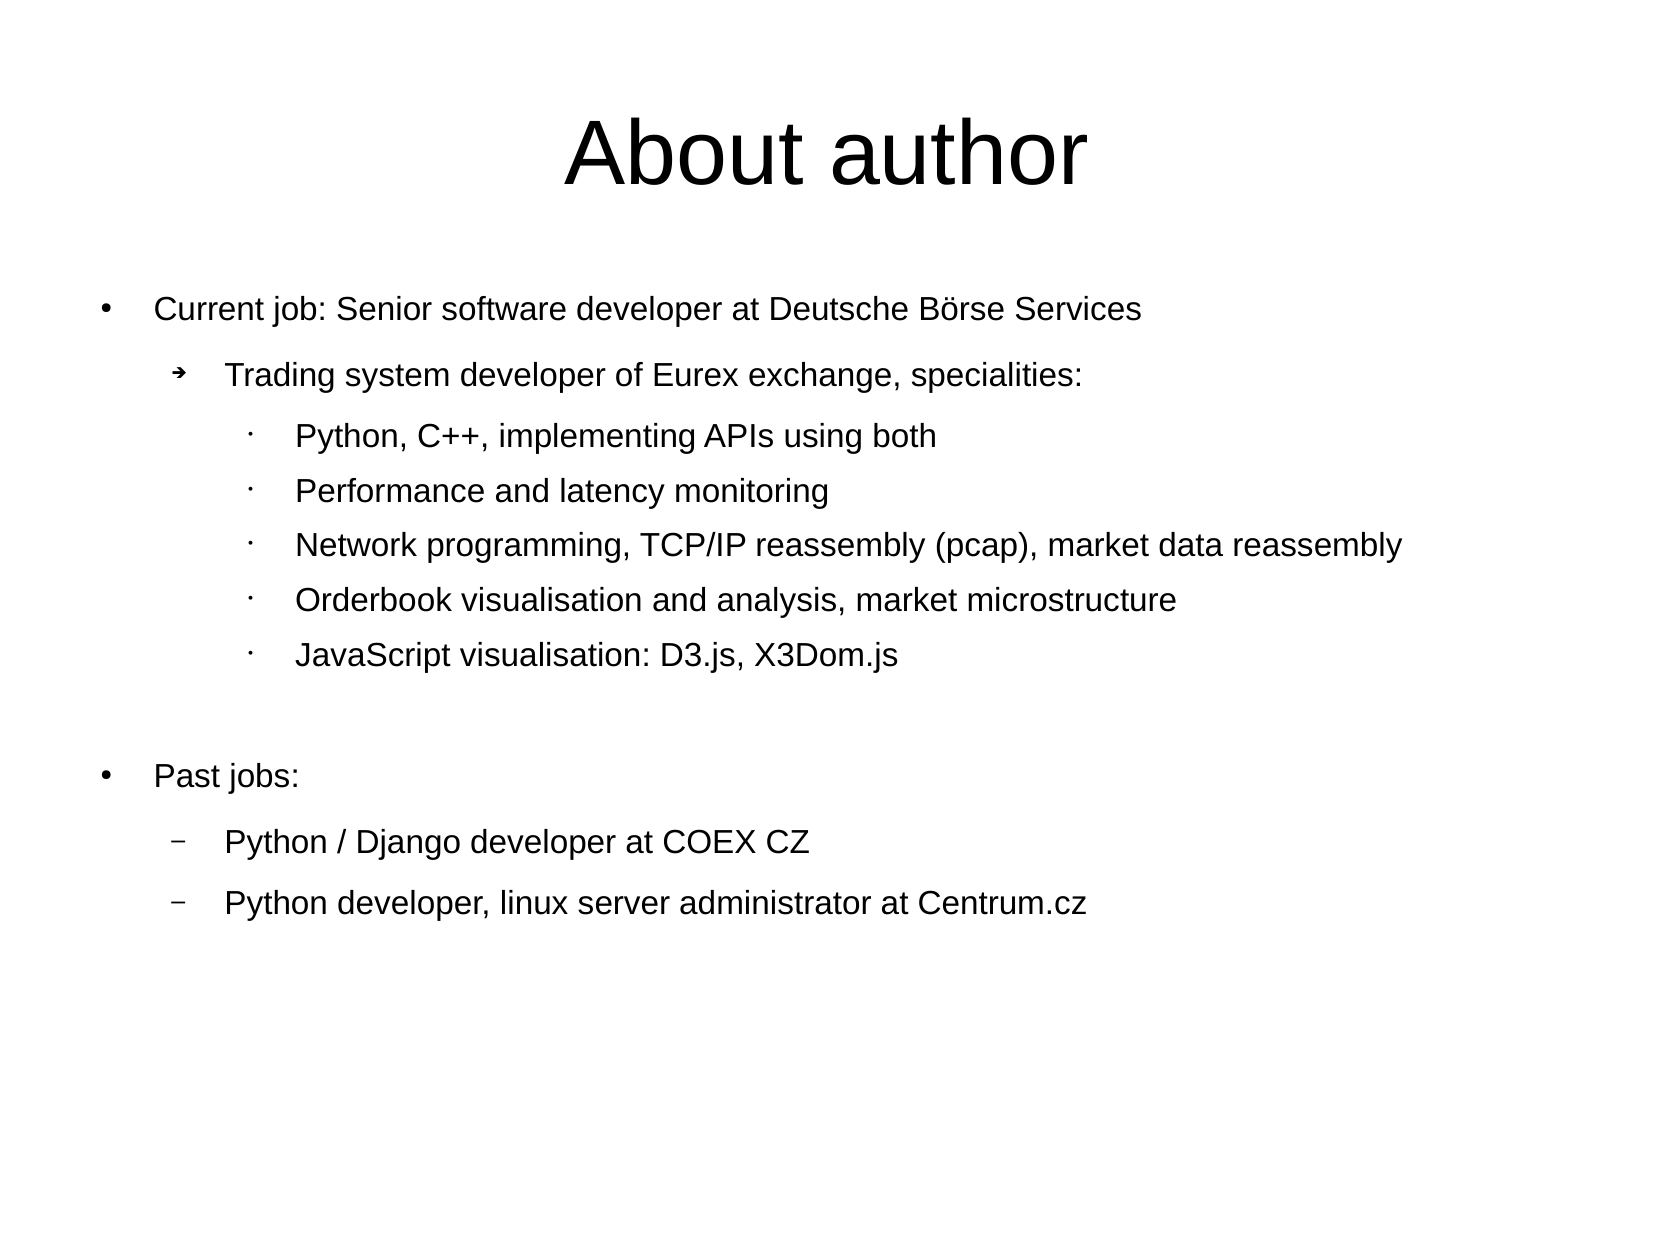

# About author
Current job: Senior software developer at Deutsche Börse Services
Trading system developer of Eurex exchange, specialities:
Python, C++, implementing APIs using both
Performance and latency monitoring
Network programming, TCP/IP reassembly (pcap), market data reassembly
Orderbook visualisation and analysis, market microstructure
JavaScript visualisation: D3.js, X3Dom.js
Past jobs:
Python / Django developer at COEX CZ
Python developer, linux server administrator at Centrum.cz